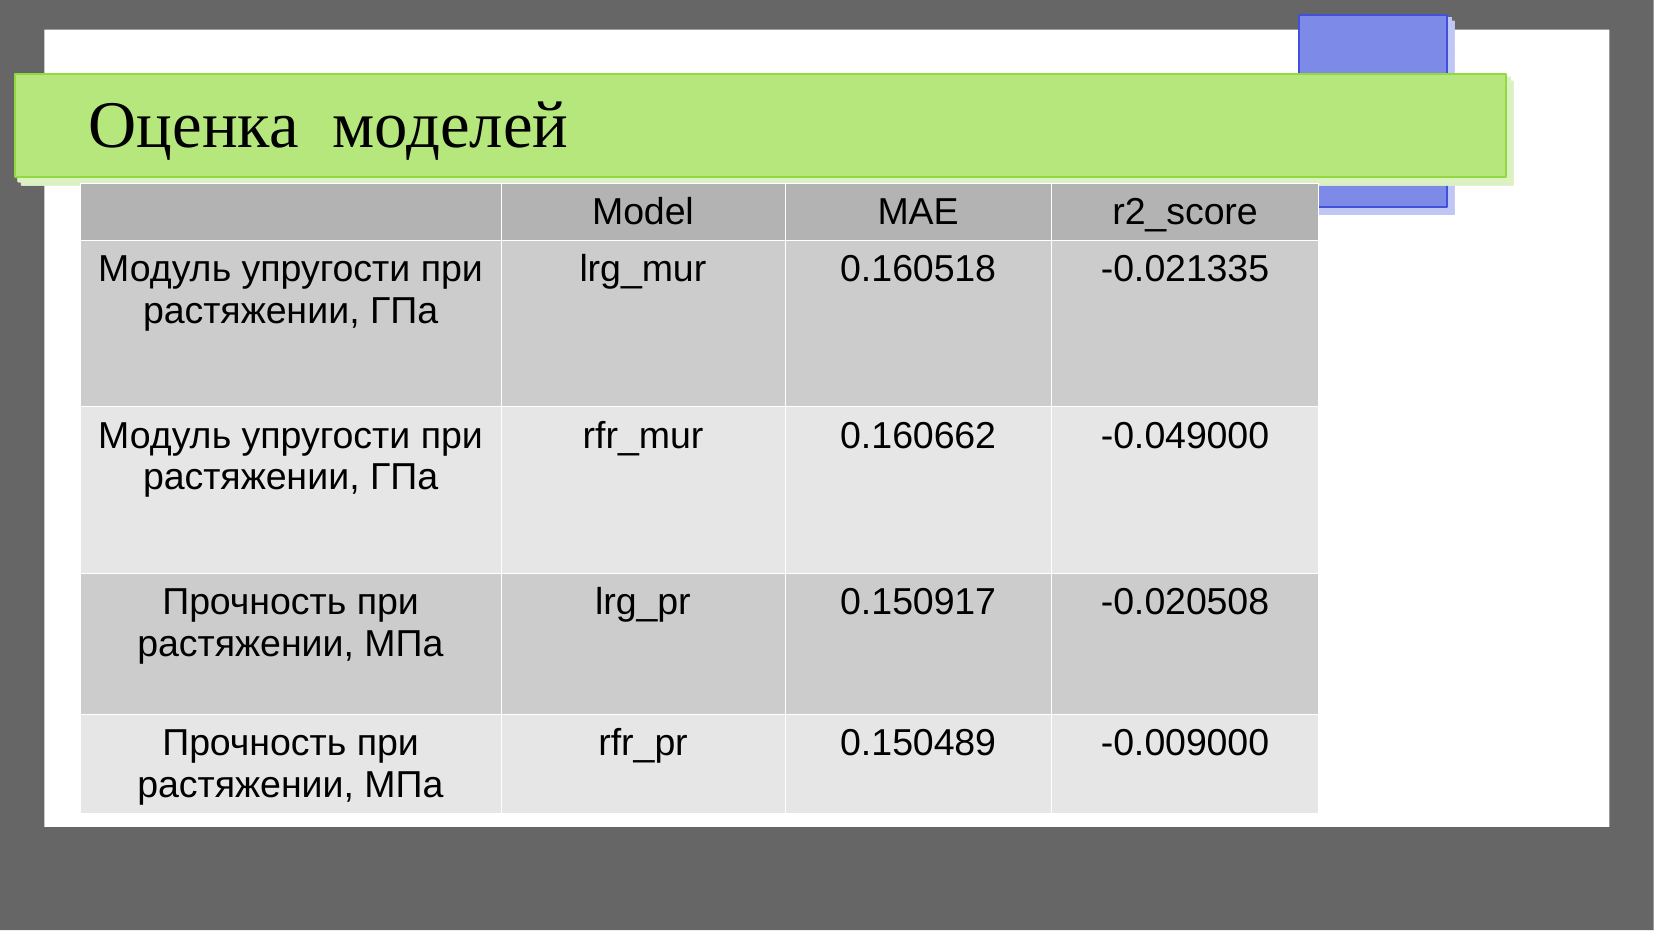

# Оценка моделей
| | Model | MAE | r2\_score |
| --- | --- | --- | --- |
| Модуль упругости при растяжении, ГПа | lrg\_mur | 0.160518 | -0.021335 |
| Модуль упругости при растяжении, ГПа | rfr\_mur | 0.160662 | -0.049000 |
| Прочность при растяжении, МПа | lrg\_pr | 0.150917 | -0.020508 |
| Прочность при растяжении, МПа | rfr\_pr | 0.150489 | -0.009000 |